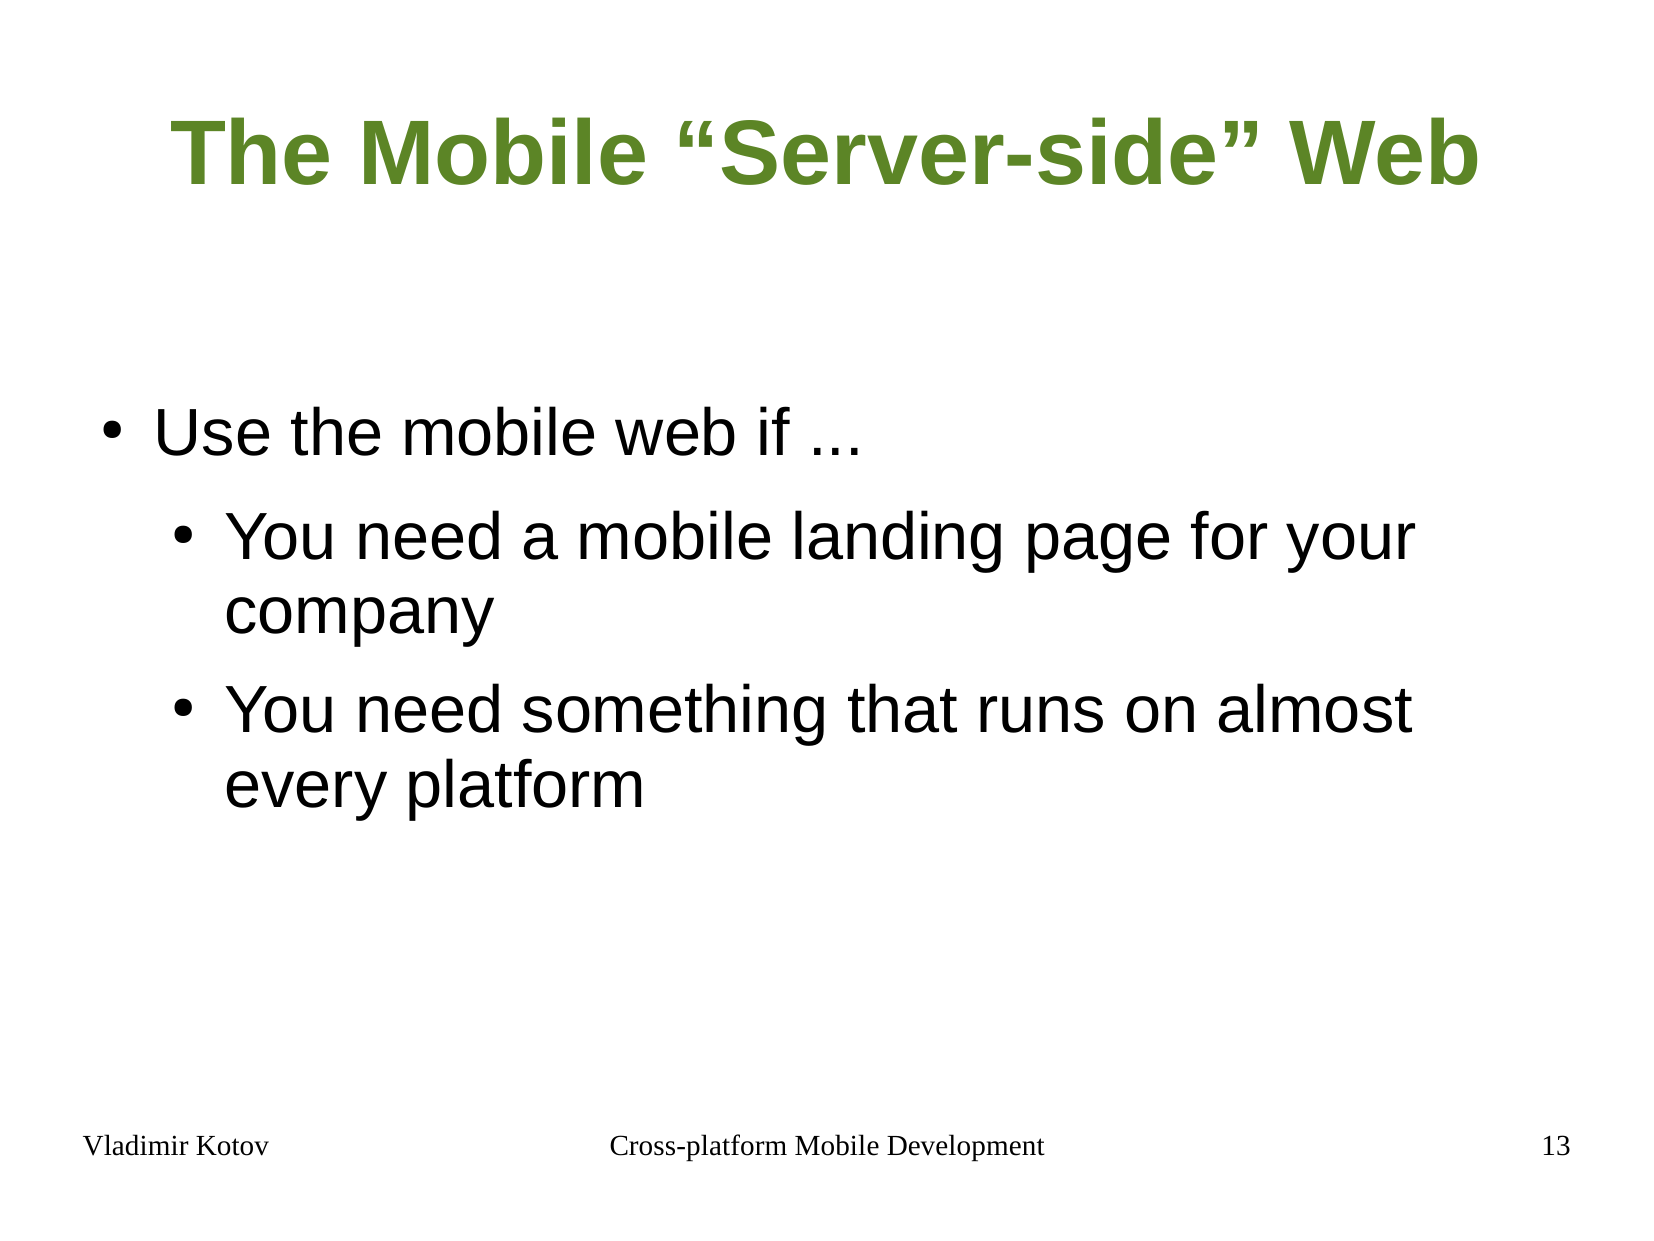

# The Mobile “Server-side” Web
Use the mobile web if ...
You need a mobile landing page for your company
You need something that runs on almost every platform
Vladimir Kotov
Cross-platform Mobile Development
13